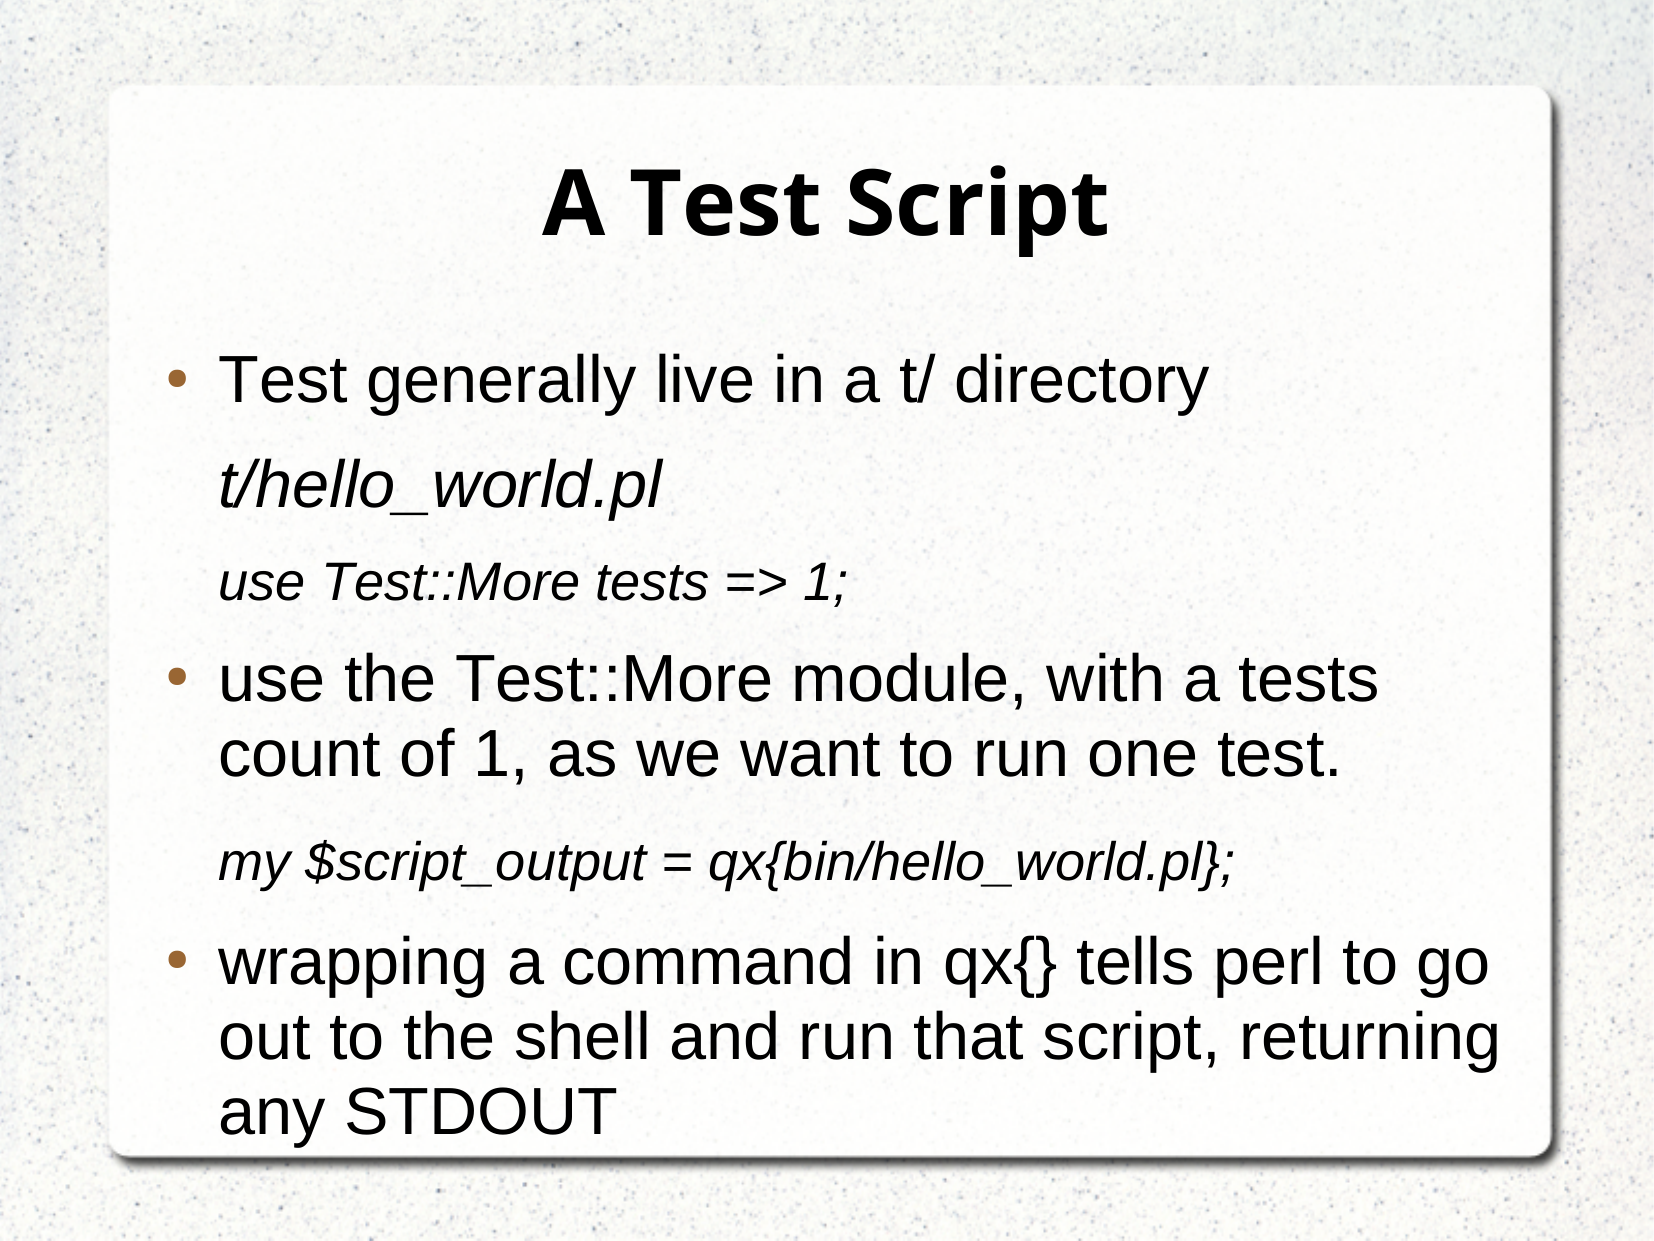

# A Test Script
Test generally live in a t/ directory
t/hello_world.pl
use Test::More tests => 1;
use the Test::More module, with a tests count of 1, as we want to run one test.
my $script_output = qx{bin/hello_world.pl};
wrapping a command in qx{} tells perl to go out to the shell and run that script, returning any STDOUT